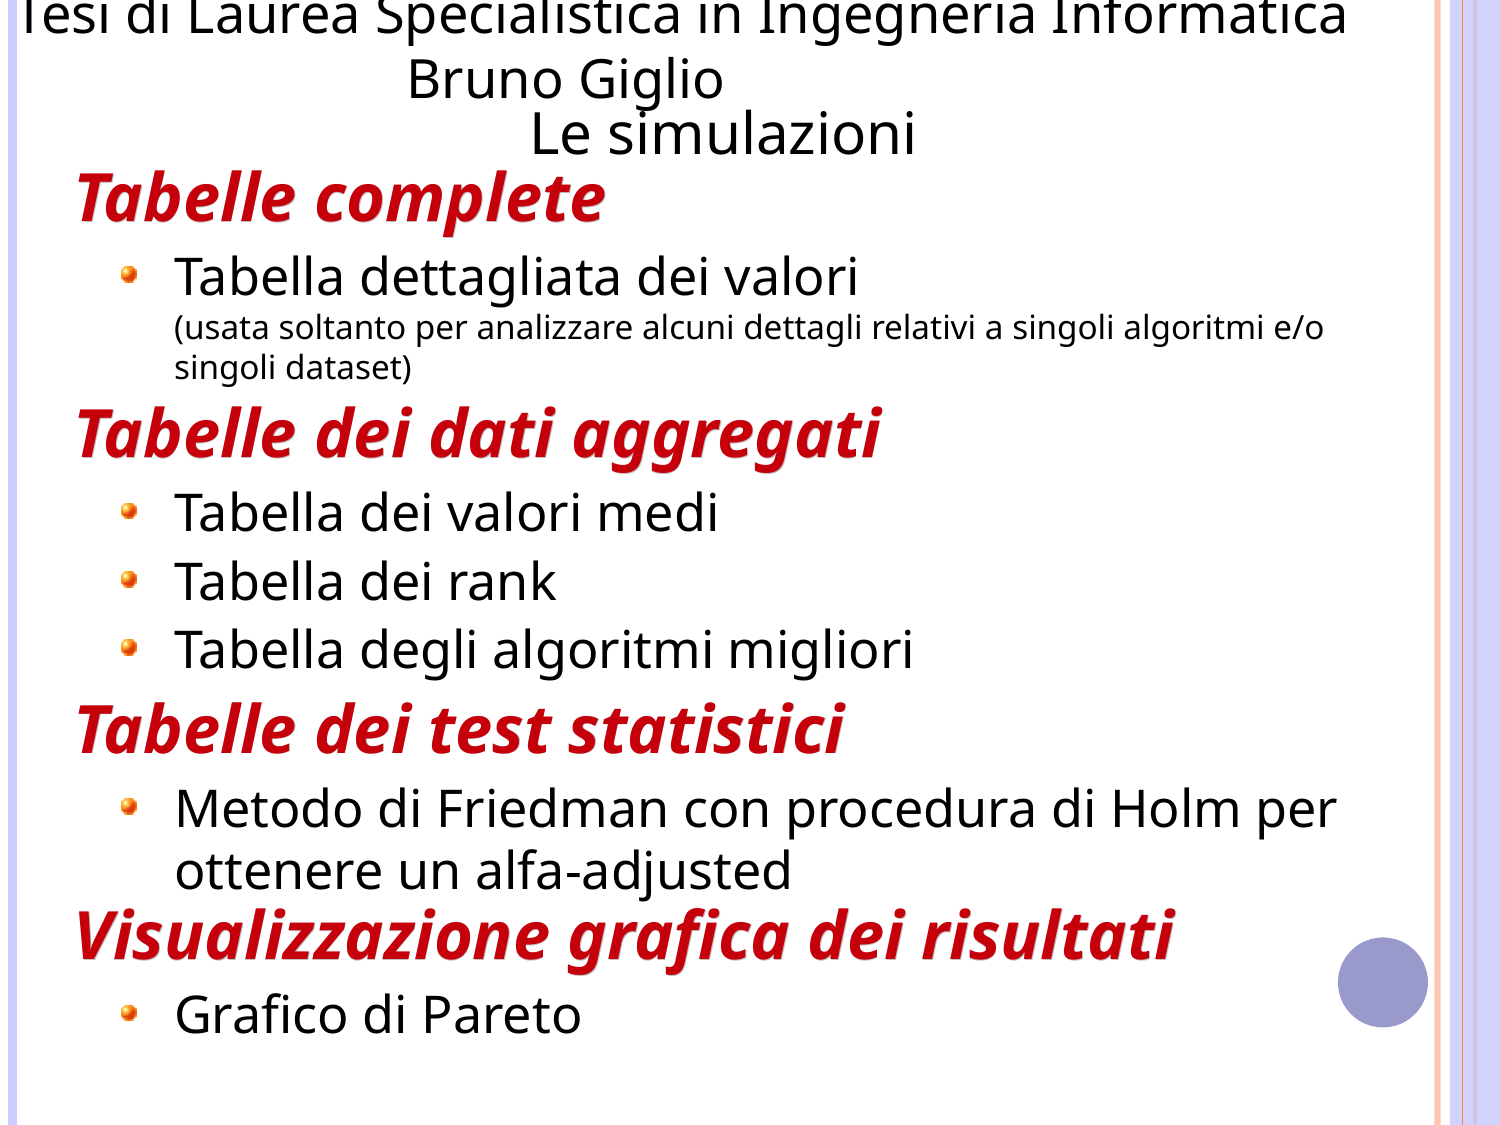

# Tesi di Laurea Specialistica in Ingegneria Informatica Bruno Giglio
Le simulazioni
Tabelle complete
Tabella dettagliata dei valori
(usata soltanto per analizzare alcuni dettagli relativi a singoli algoritmi e/o singoli dataset)
Tabelle dei dati aggregati
Tabella dei valori medi
Tabella dei rank
Tabella degli algoritmi migliori
Tabelle dei test statistici
Metodo di Friedman con procedura di Holm per ottenere un alfa-adjusted
Visualizzazione grafica dei risultati
Grafico di Pareto